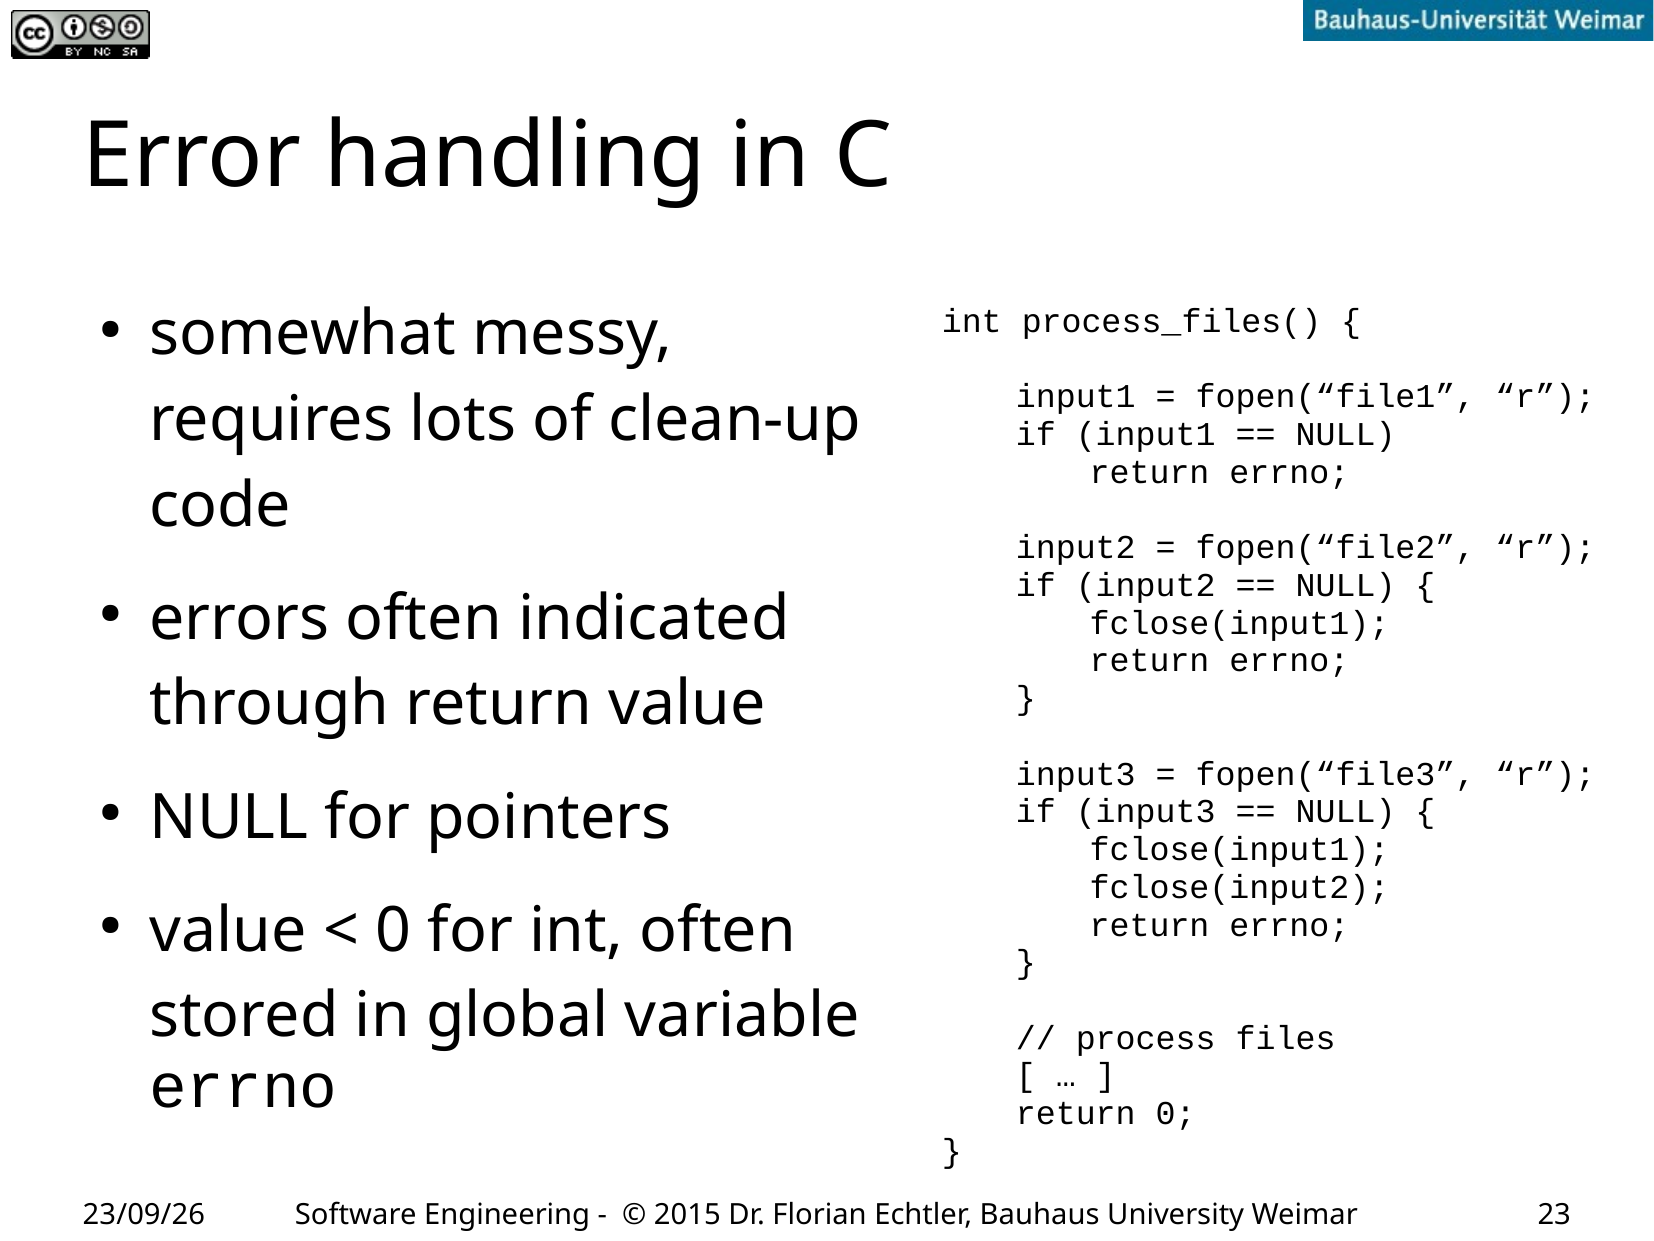

# Error handling in C
somewhat messy, requires lots of clean-up code
errors often indicated through return value
NULL for pointers
value < 0 for int, often stored in global variable errno
int process_files() {
	input1 = fopen(“file1”, “r”);
	if (input1 == NULL)
		return errno;
	input2 = fopen(“file2”, “r”);
	if (input2 == NULL) {
		fclose(input1);
		return errno;
	}
	input3 = fopen(“file3”, “r”);
	if (input3 == NULL) {
		fclose(input1);
		fclose(input2);
		return errno;
	}
	// process files
	[ … ]
	return 0;
}
Software Engineering - © 2015 Dr. Florian Echtler, Bauhaus University Weimar
23